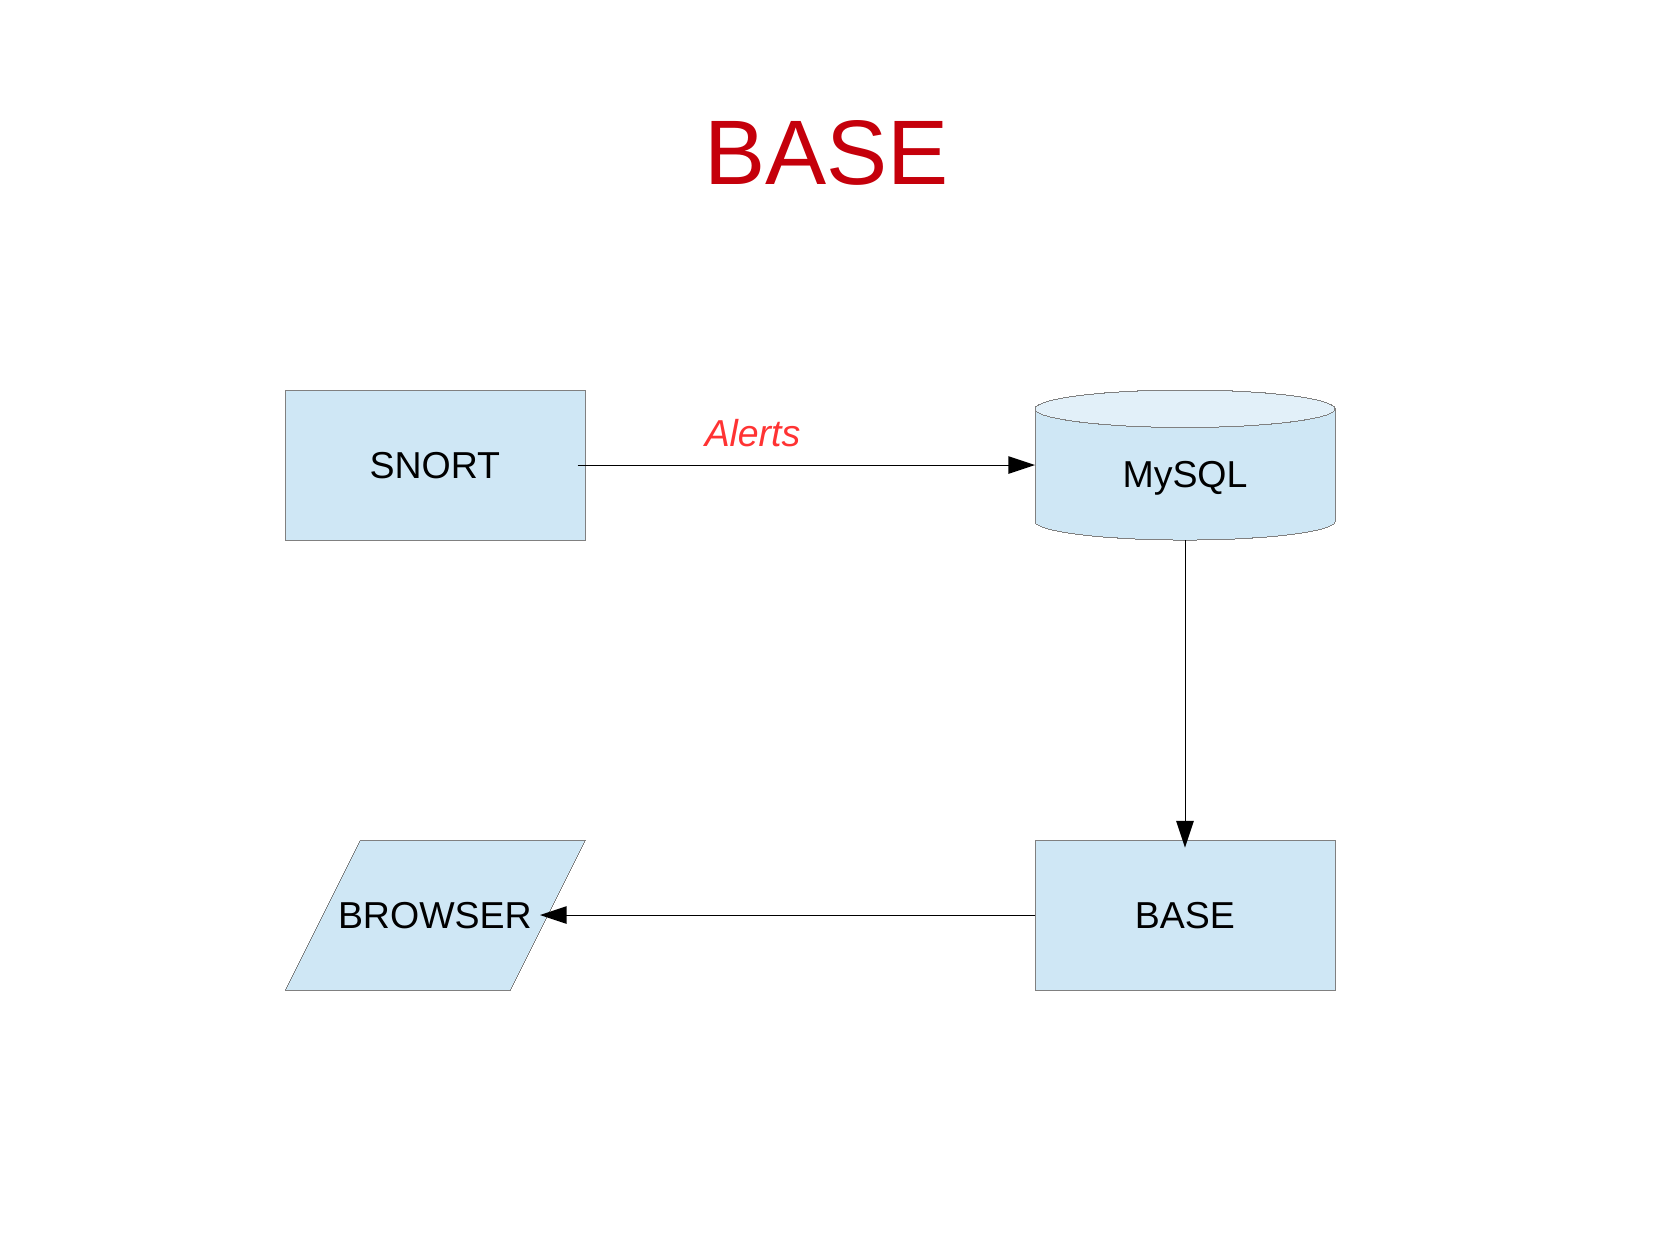

# BASE
SNORT
MySQL
Alerts
BROWSER
BASE